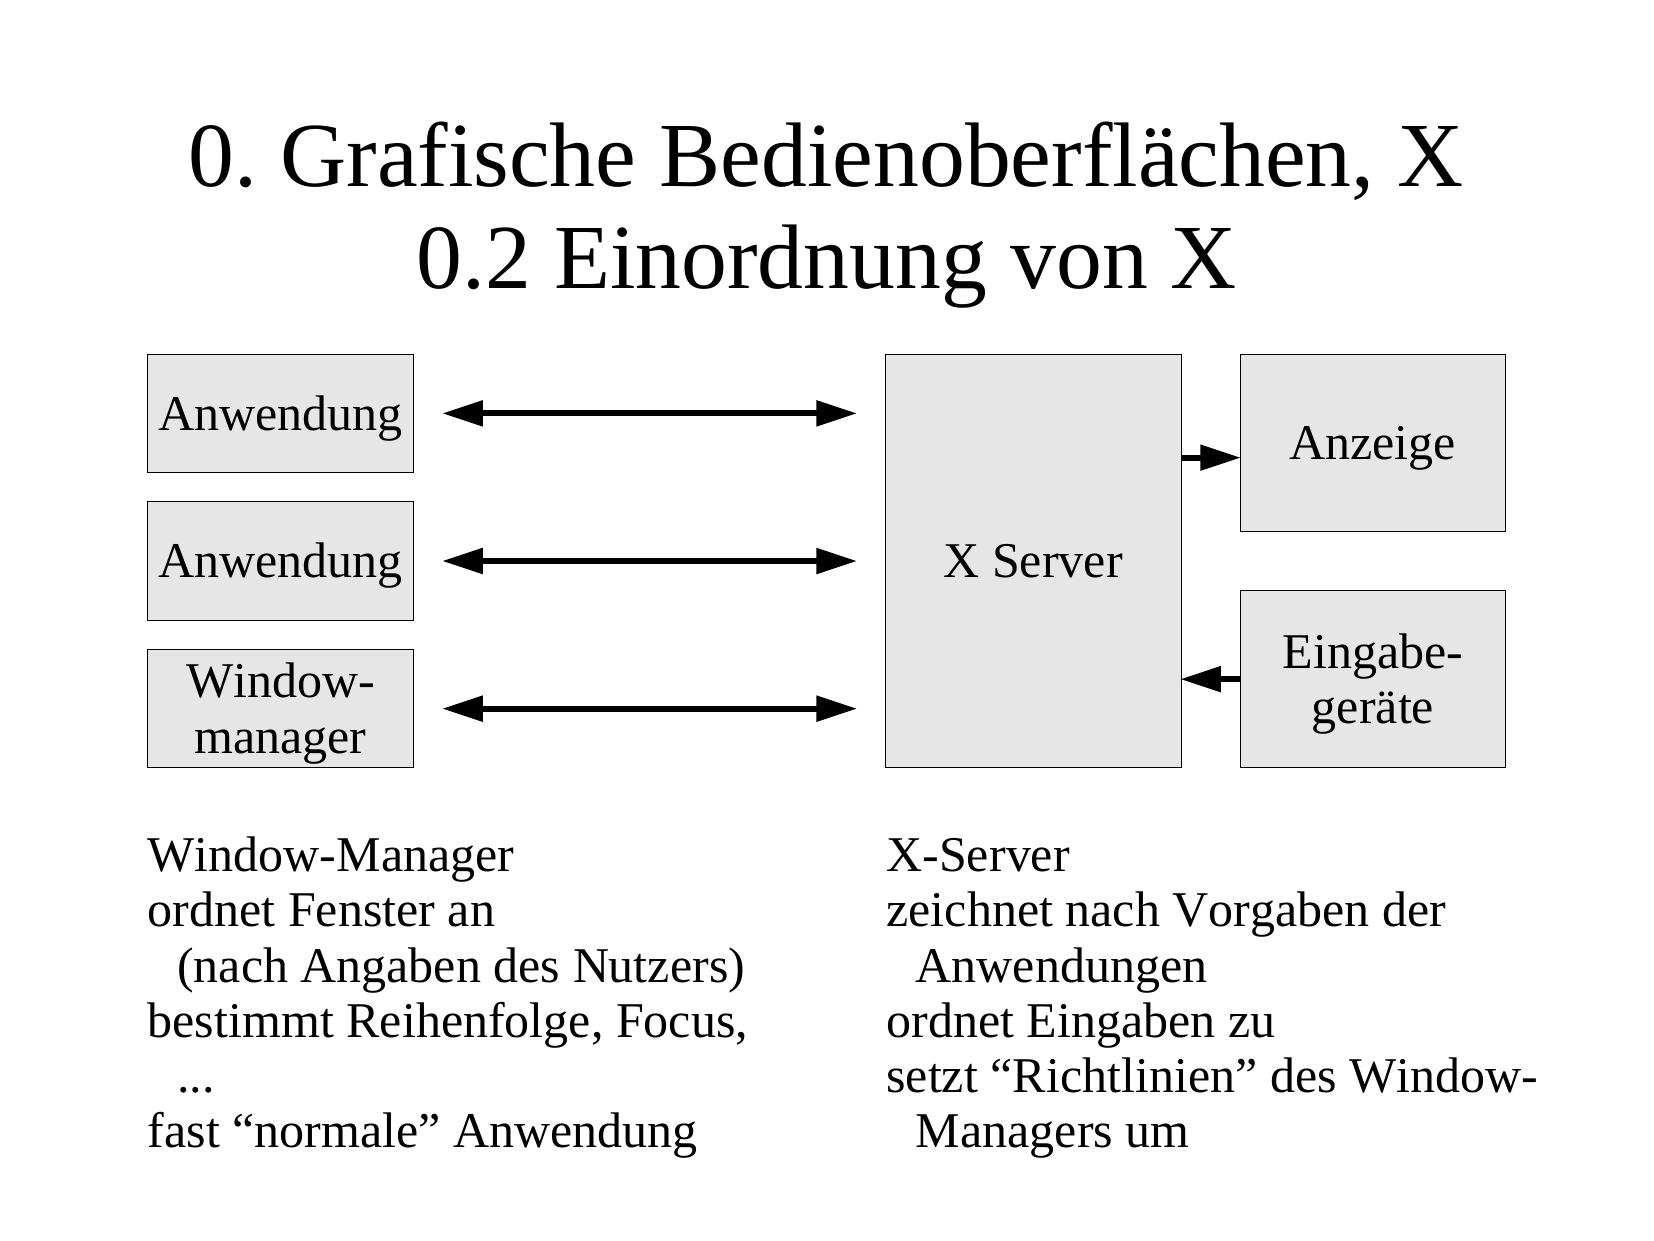

# 0. Grafische Bedienoberflächen, X 0.2 Einordnung von X
Anwendung
X Server
Anzeige
Anwendung
Eingabe-
geräte
Window-
manager
Window-Manager
ordnet Fenster an
(nach Angaben des Nutzers)
bestimmt Reihenfolge, Focus,
...
fast “normale” Anwendung
X-Server
zeichnet nach Vorgaben der
Anwendungen
ordnet Eingaben zu
setzt “Richtlinien” des Window-
Managers um